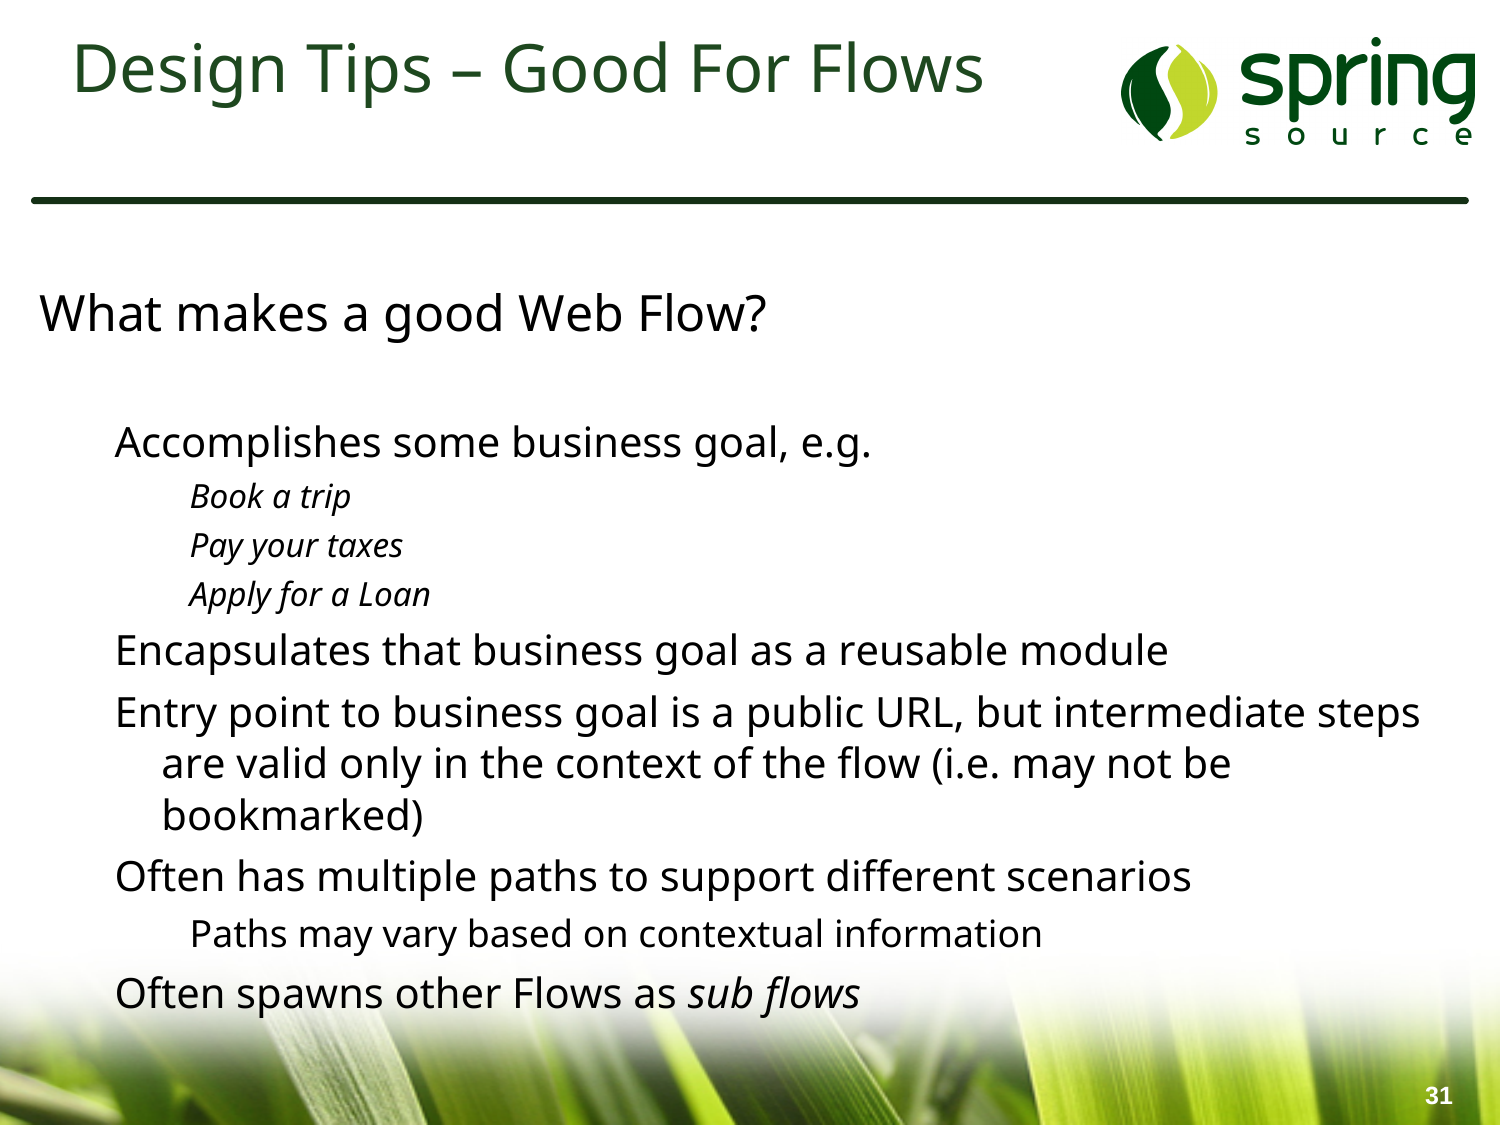

Design Tips – Good For Flows
# What makes a good Web Flow?
Accomplishes some business goal, e.g.
Book a trip
Pay your taxes
Apply for a Loan
Encapsulates that business goal as a reusable module
Entry point to business goal is a public URL, but intermediate steps are valid only in the context of the flow (i.e. may not be bookmarked)‏
Often has multiple paths to support different scenarios
Paths may vary based on contextual information
Often spawns other Flows as sub flows